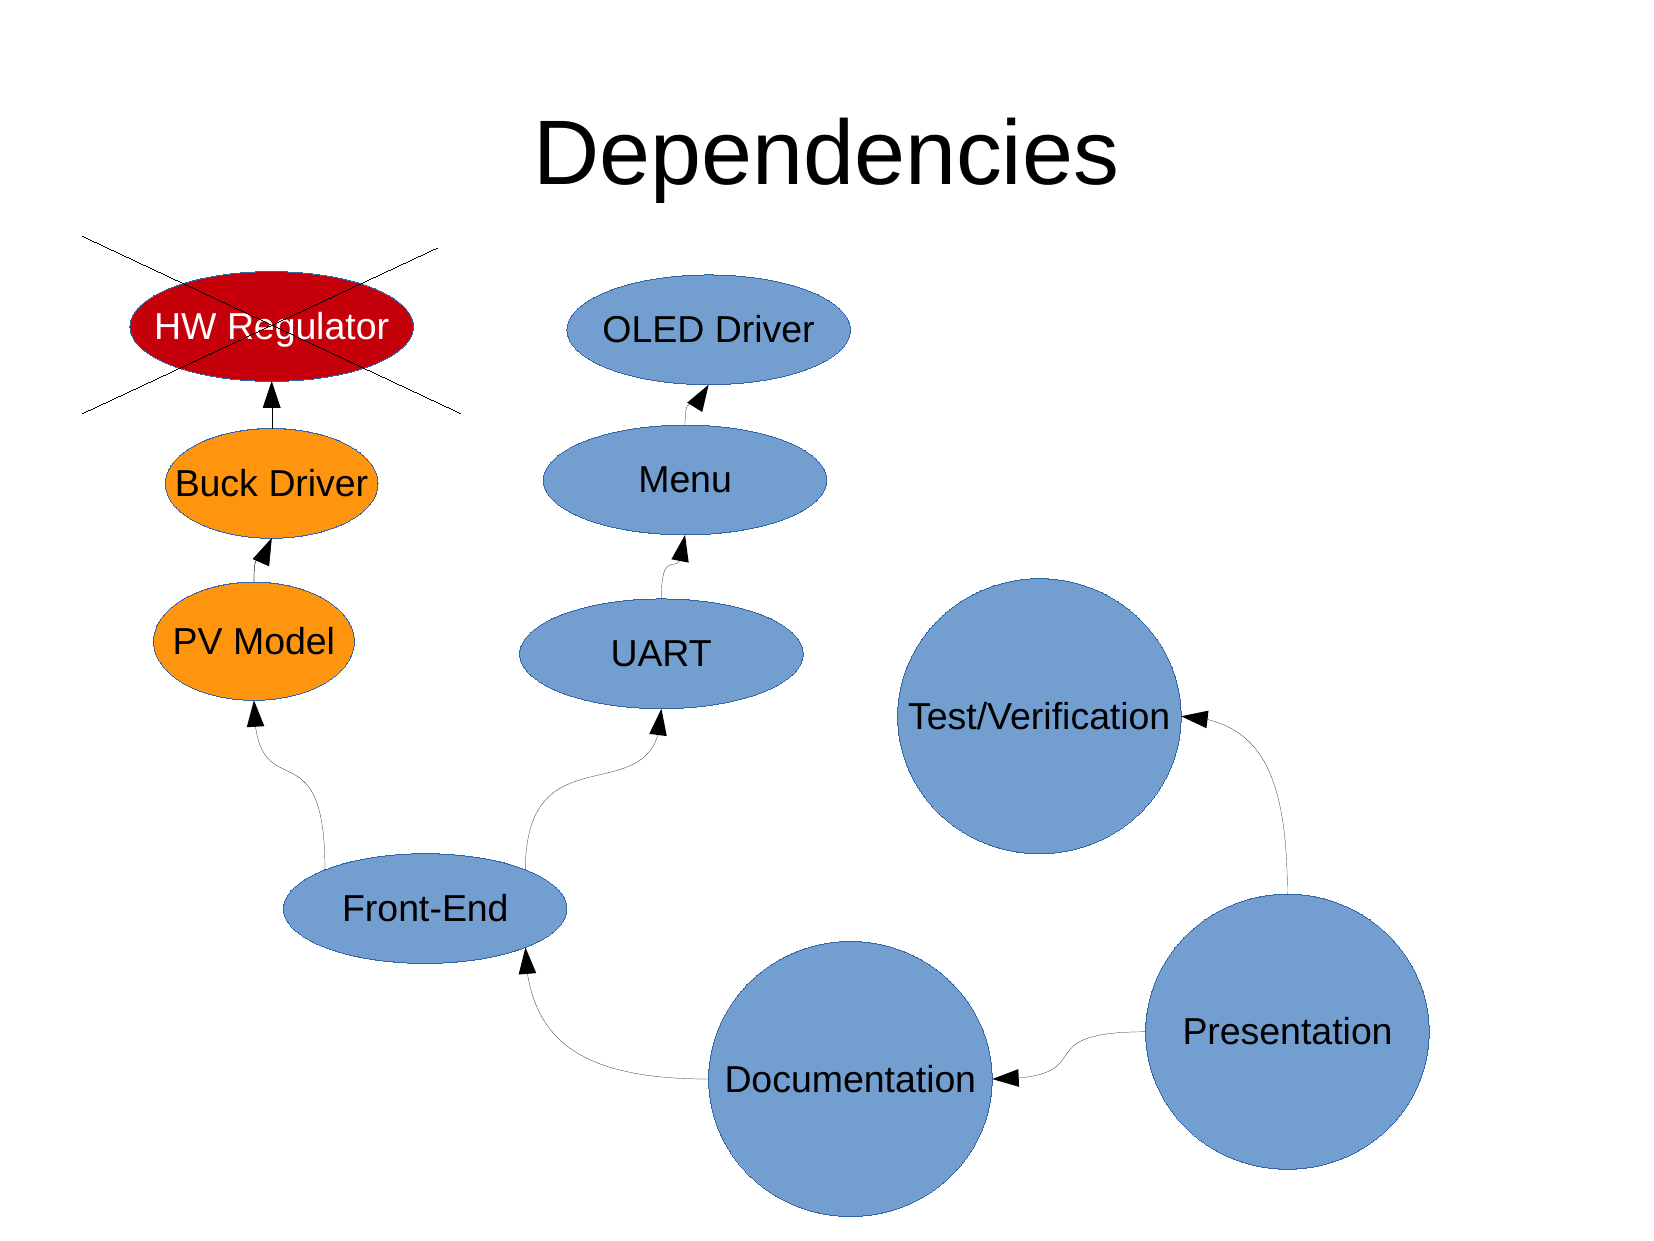

# Dependencies
HW Regulator
HW Regulator
OLED Driver
Menu
Buck Driver
Buck Driver
Test/Verification
PV Model
PV Model
UART
Front-End
Presentation
Documentation